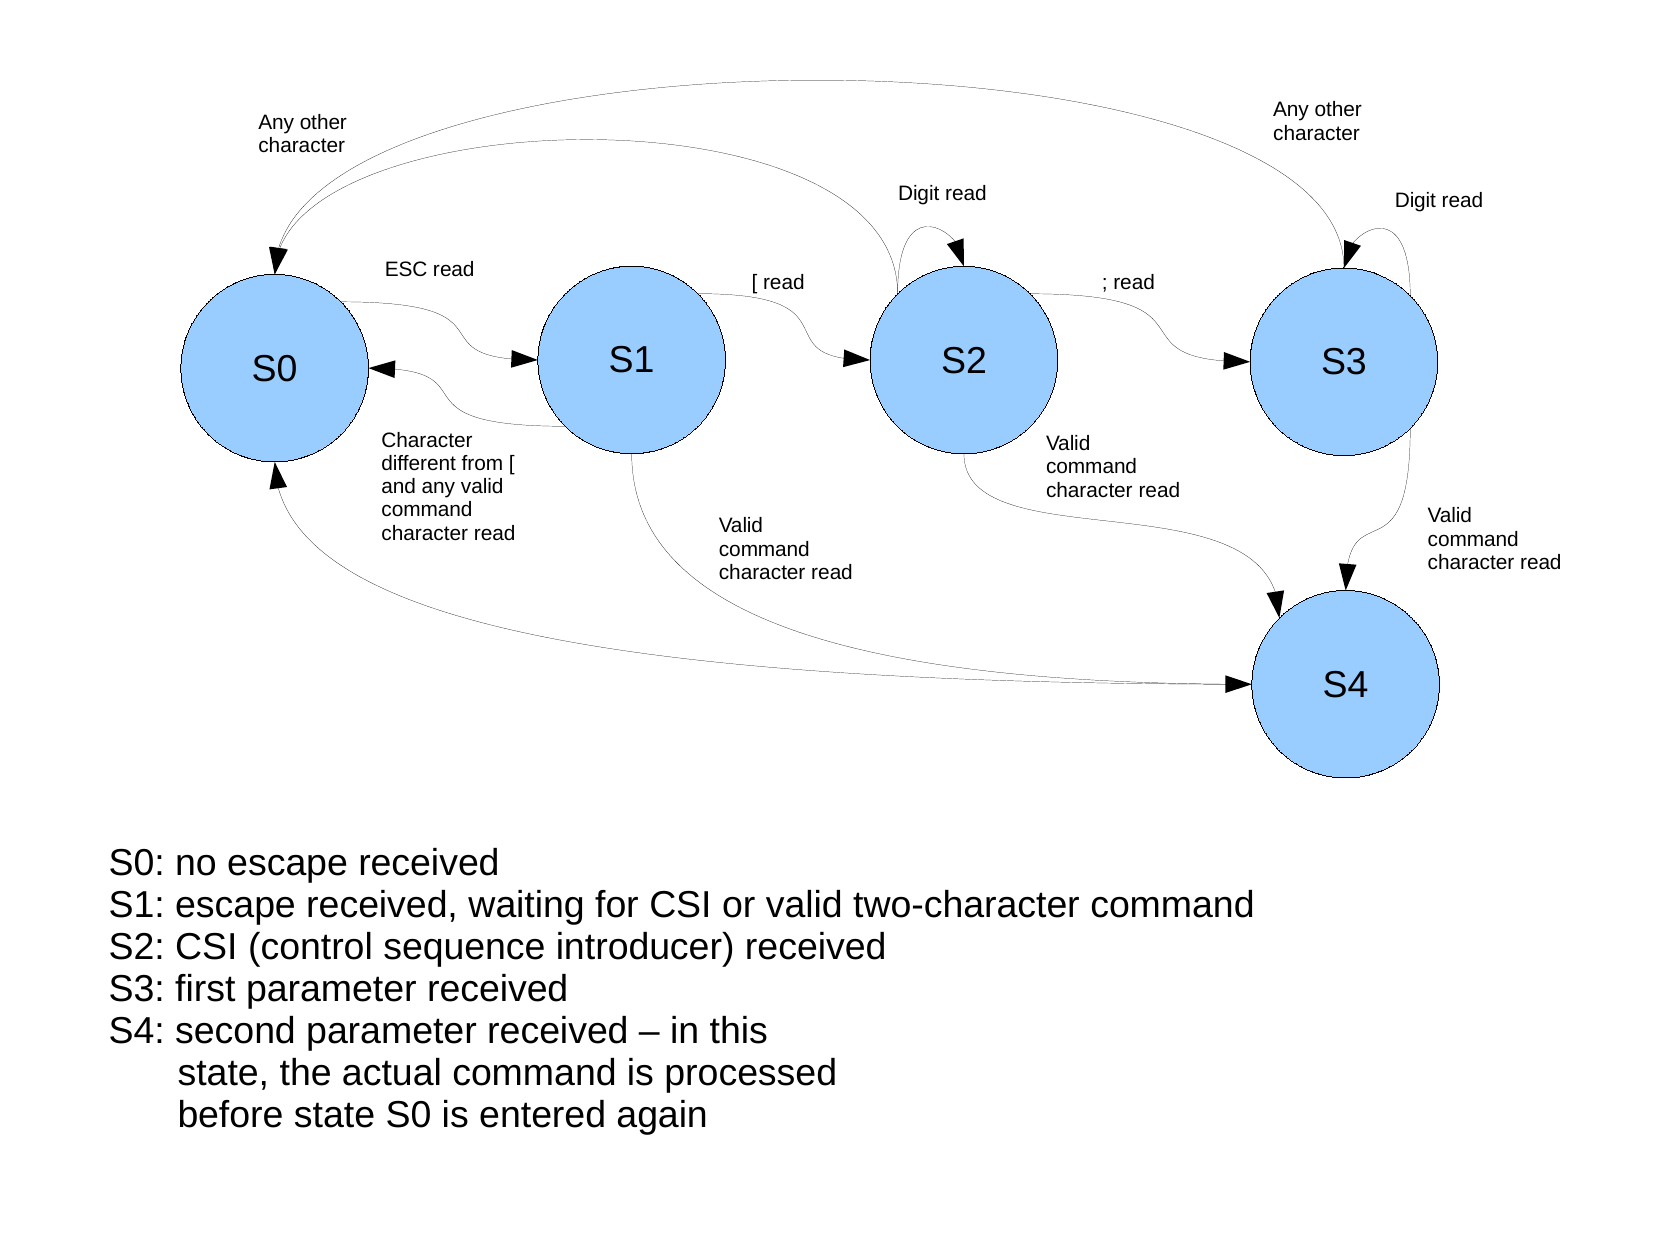

Any other character
Any other character
Digit read
Digit read
ESC read
[ read
; read
S1
S2
S3
S0
Character different from [ and any valid command character read
Valid command character read
Valid command character read
Valid command character read
S4
S0: no escape received
S1: escape received, waiting for CSI or valid two-character command
S2: CSI (control sequence introducer) received
S3: first parameter received
S4: second parameter received – in this
state, the actual command is processed
before state S0 is entered again